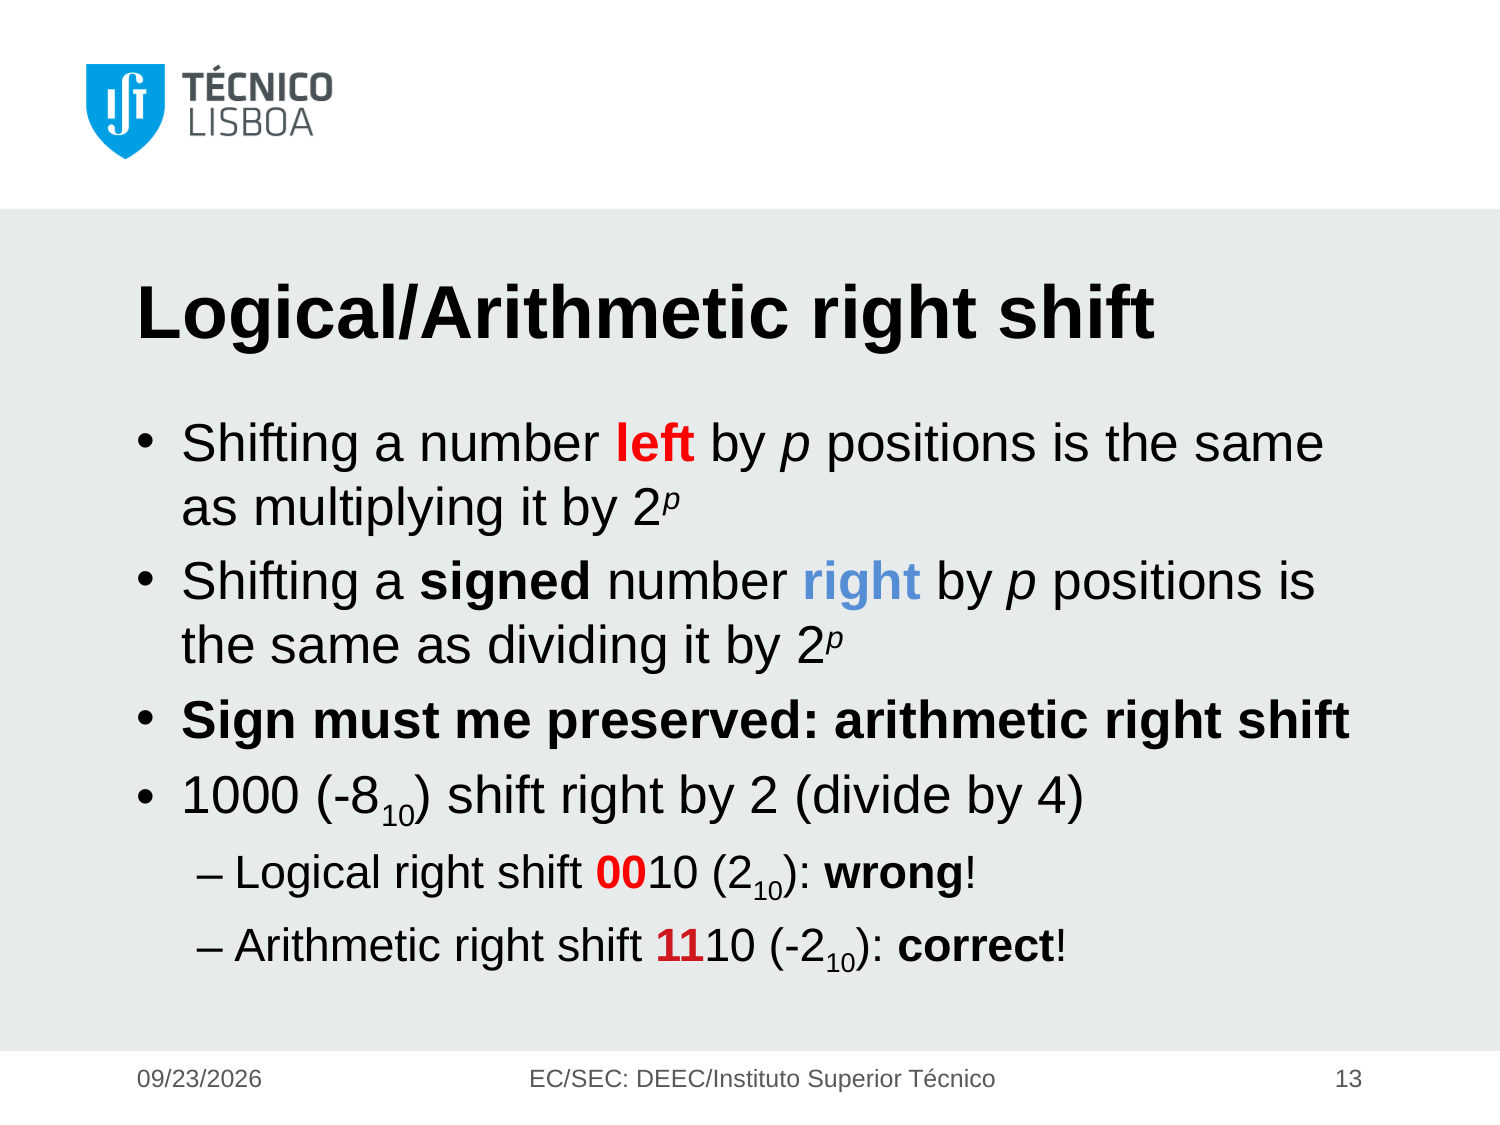

# Logical/Arithmetic right shift
Shifting a number left by p positions is the same as multiplying it by 2p
Shifting a signed number right by p positions is the same as dividing it by 2p
Sign must me preserved: arithmetic right shift
1000 (-810) shift right by 2 (divide by 4)
Logical right shift 0010 (210): wrong!
Arithmetic right shift 1110 (-210): correct!
EC/SEC: DEEC/Instituto Superior Técnico
13